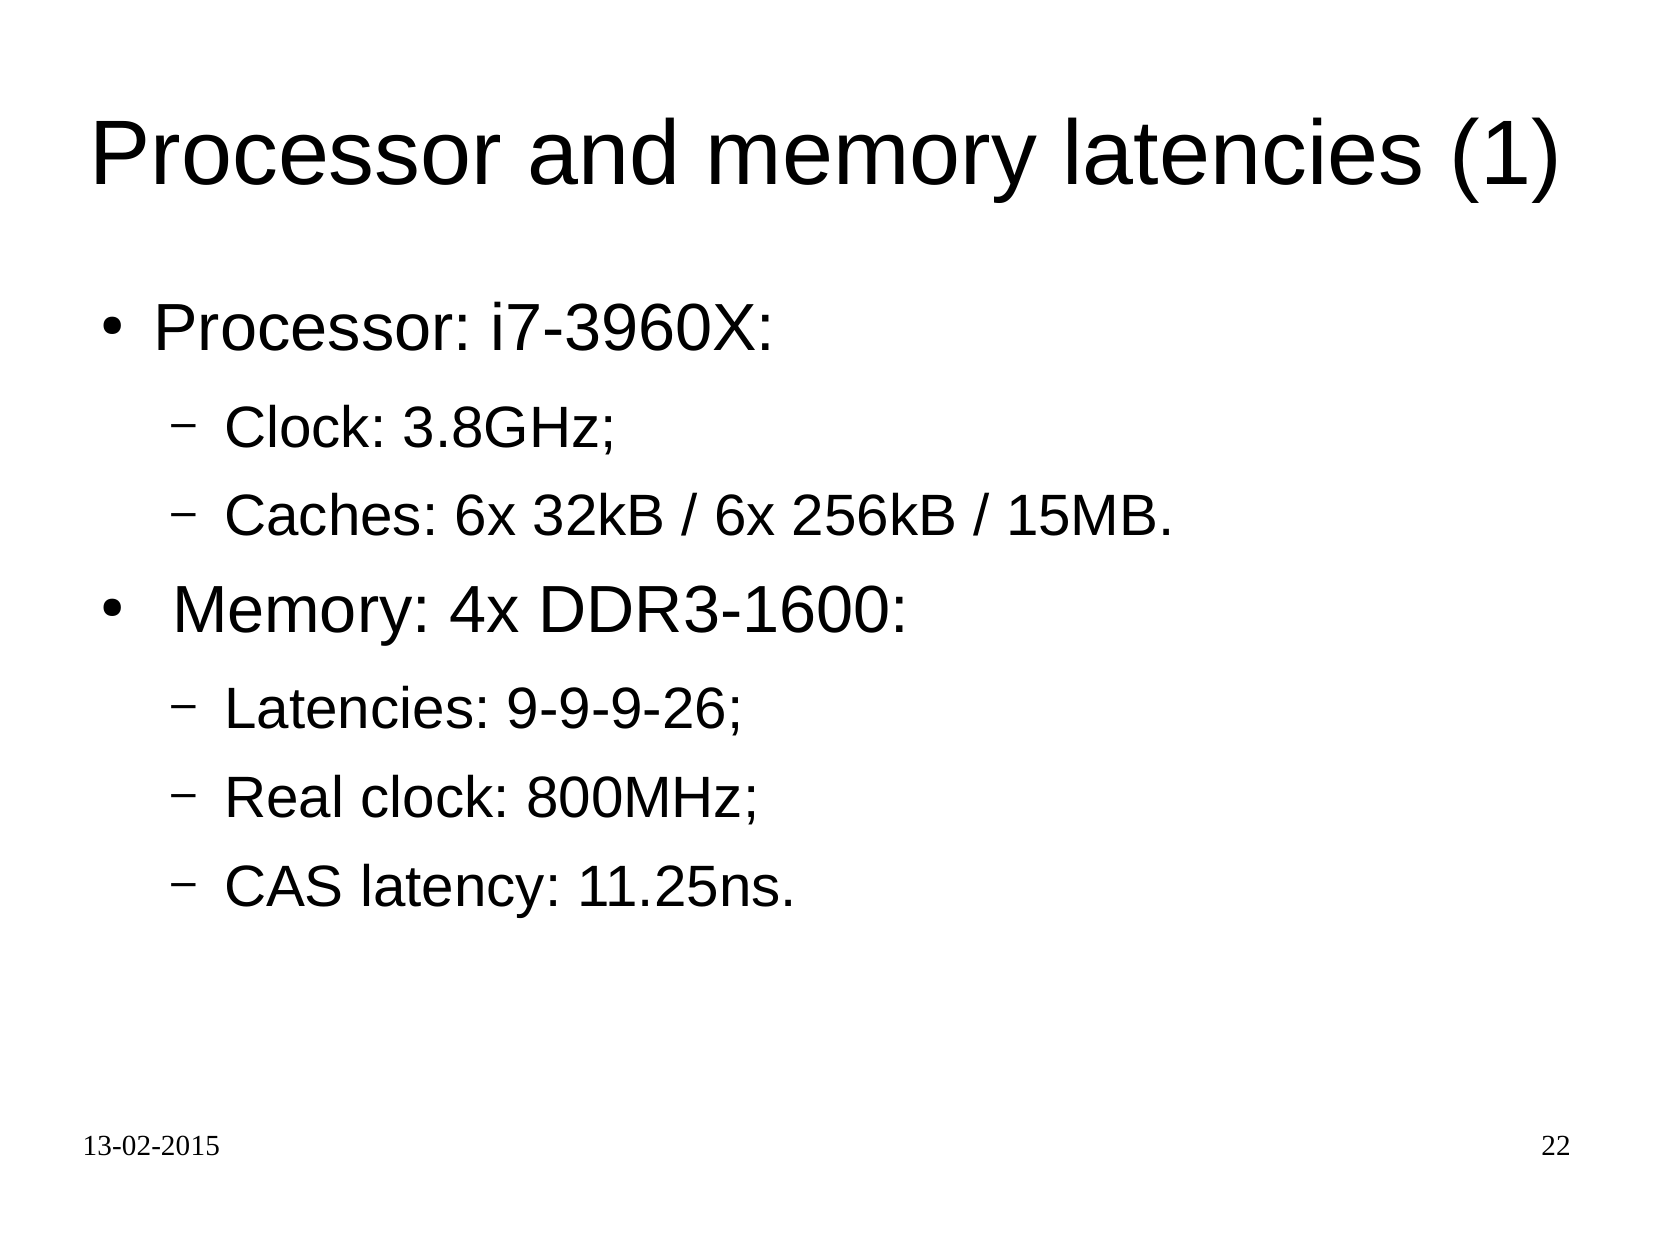

# Processor and memory latencies (1)
Processor: i7-3960X:
Clock: 3.8GHz;
Caches: 6x 32kB / 6x 256kB / 15MB.
 Memory: 4x DDR3-1600:
Latencies: 9-9-9-26;
Real clock: 800MHz;
CAS latency: 11.25ns.
13-02-2015
22